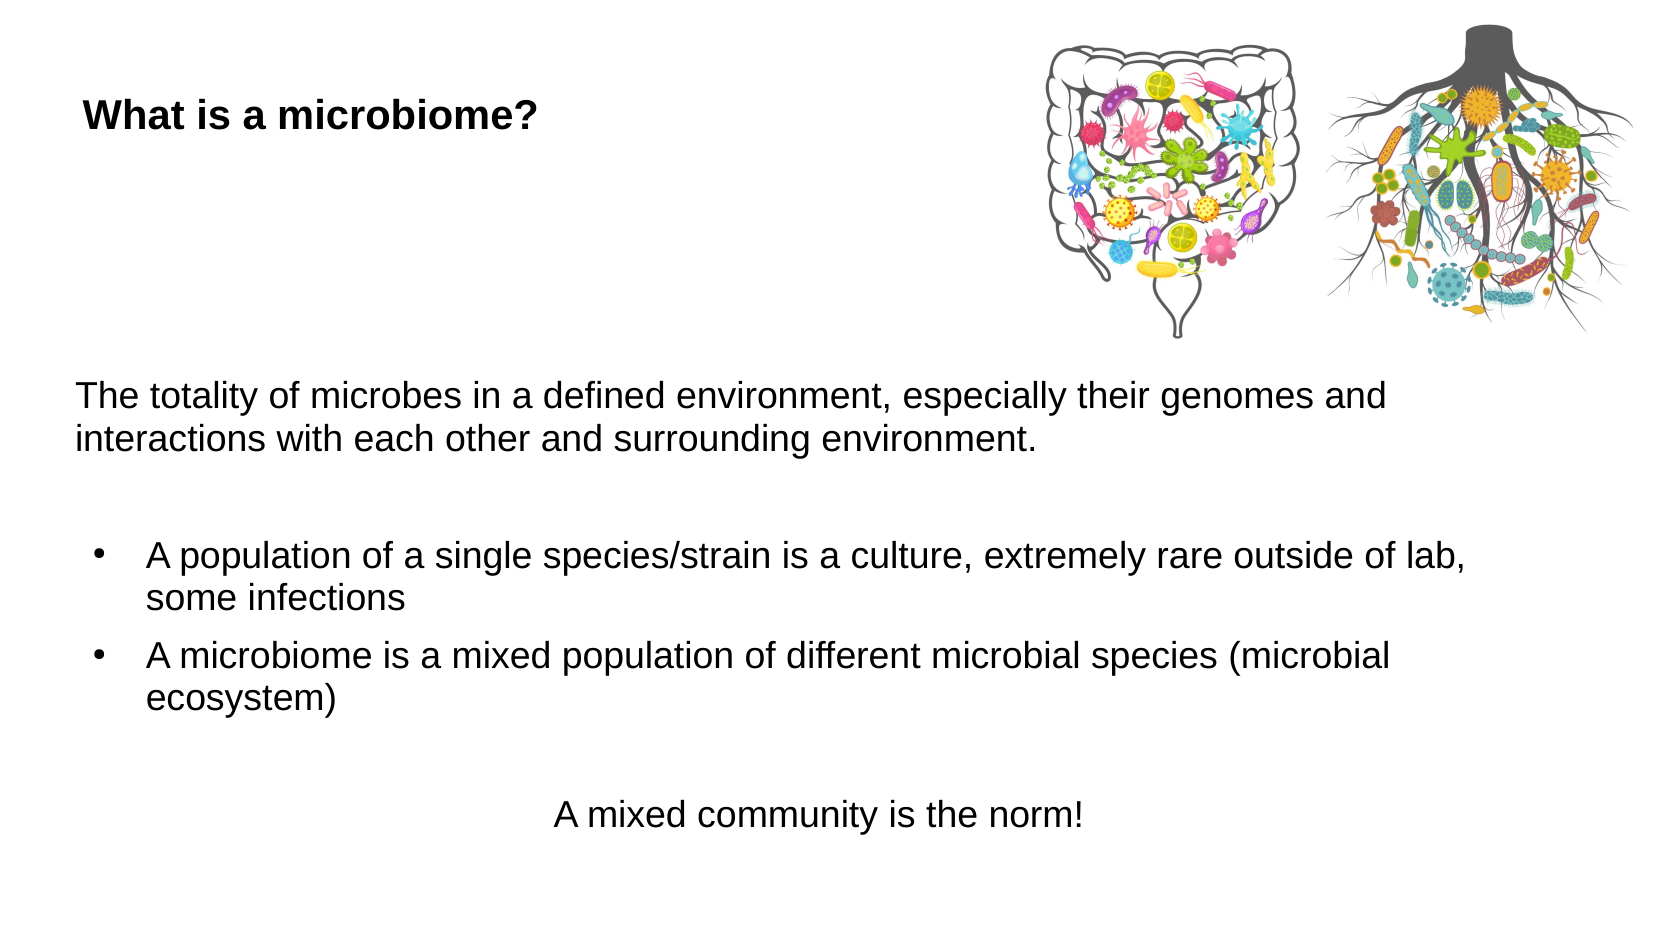

# What is a microbiome?
The totality of microbes in a defined environment, especially their genomes and interactions with each other and surrounding environment.
A population of a single species/strain is a culture, extremely rare outside of lab, some infections
A microbiome is a mixed population of different microbial species (microbial ecosystem)
A mixed community is the norm!